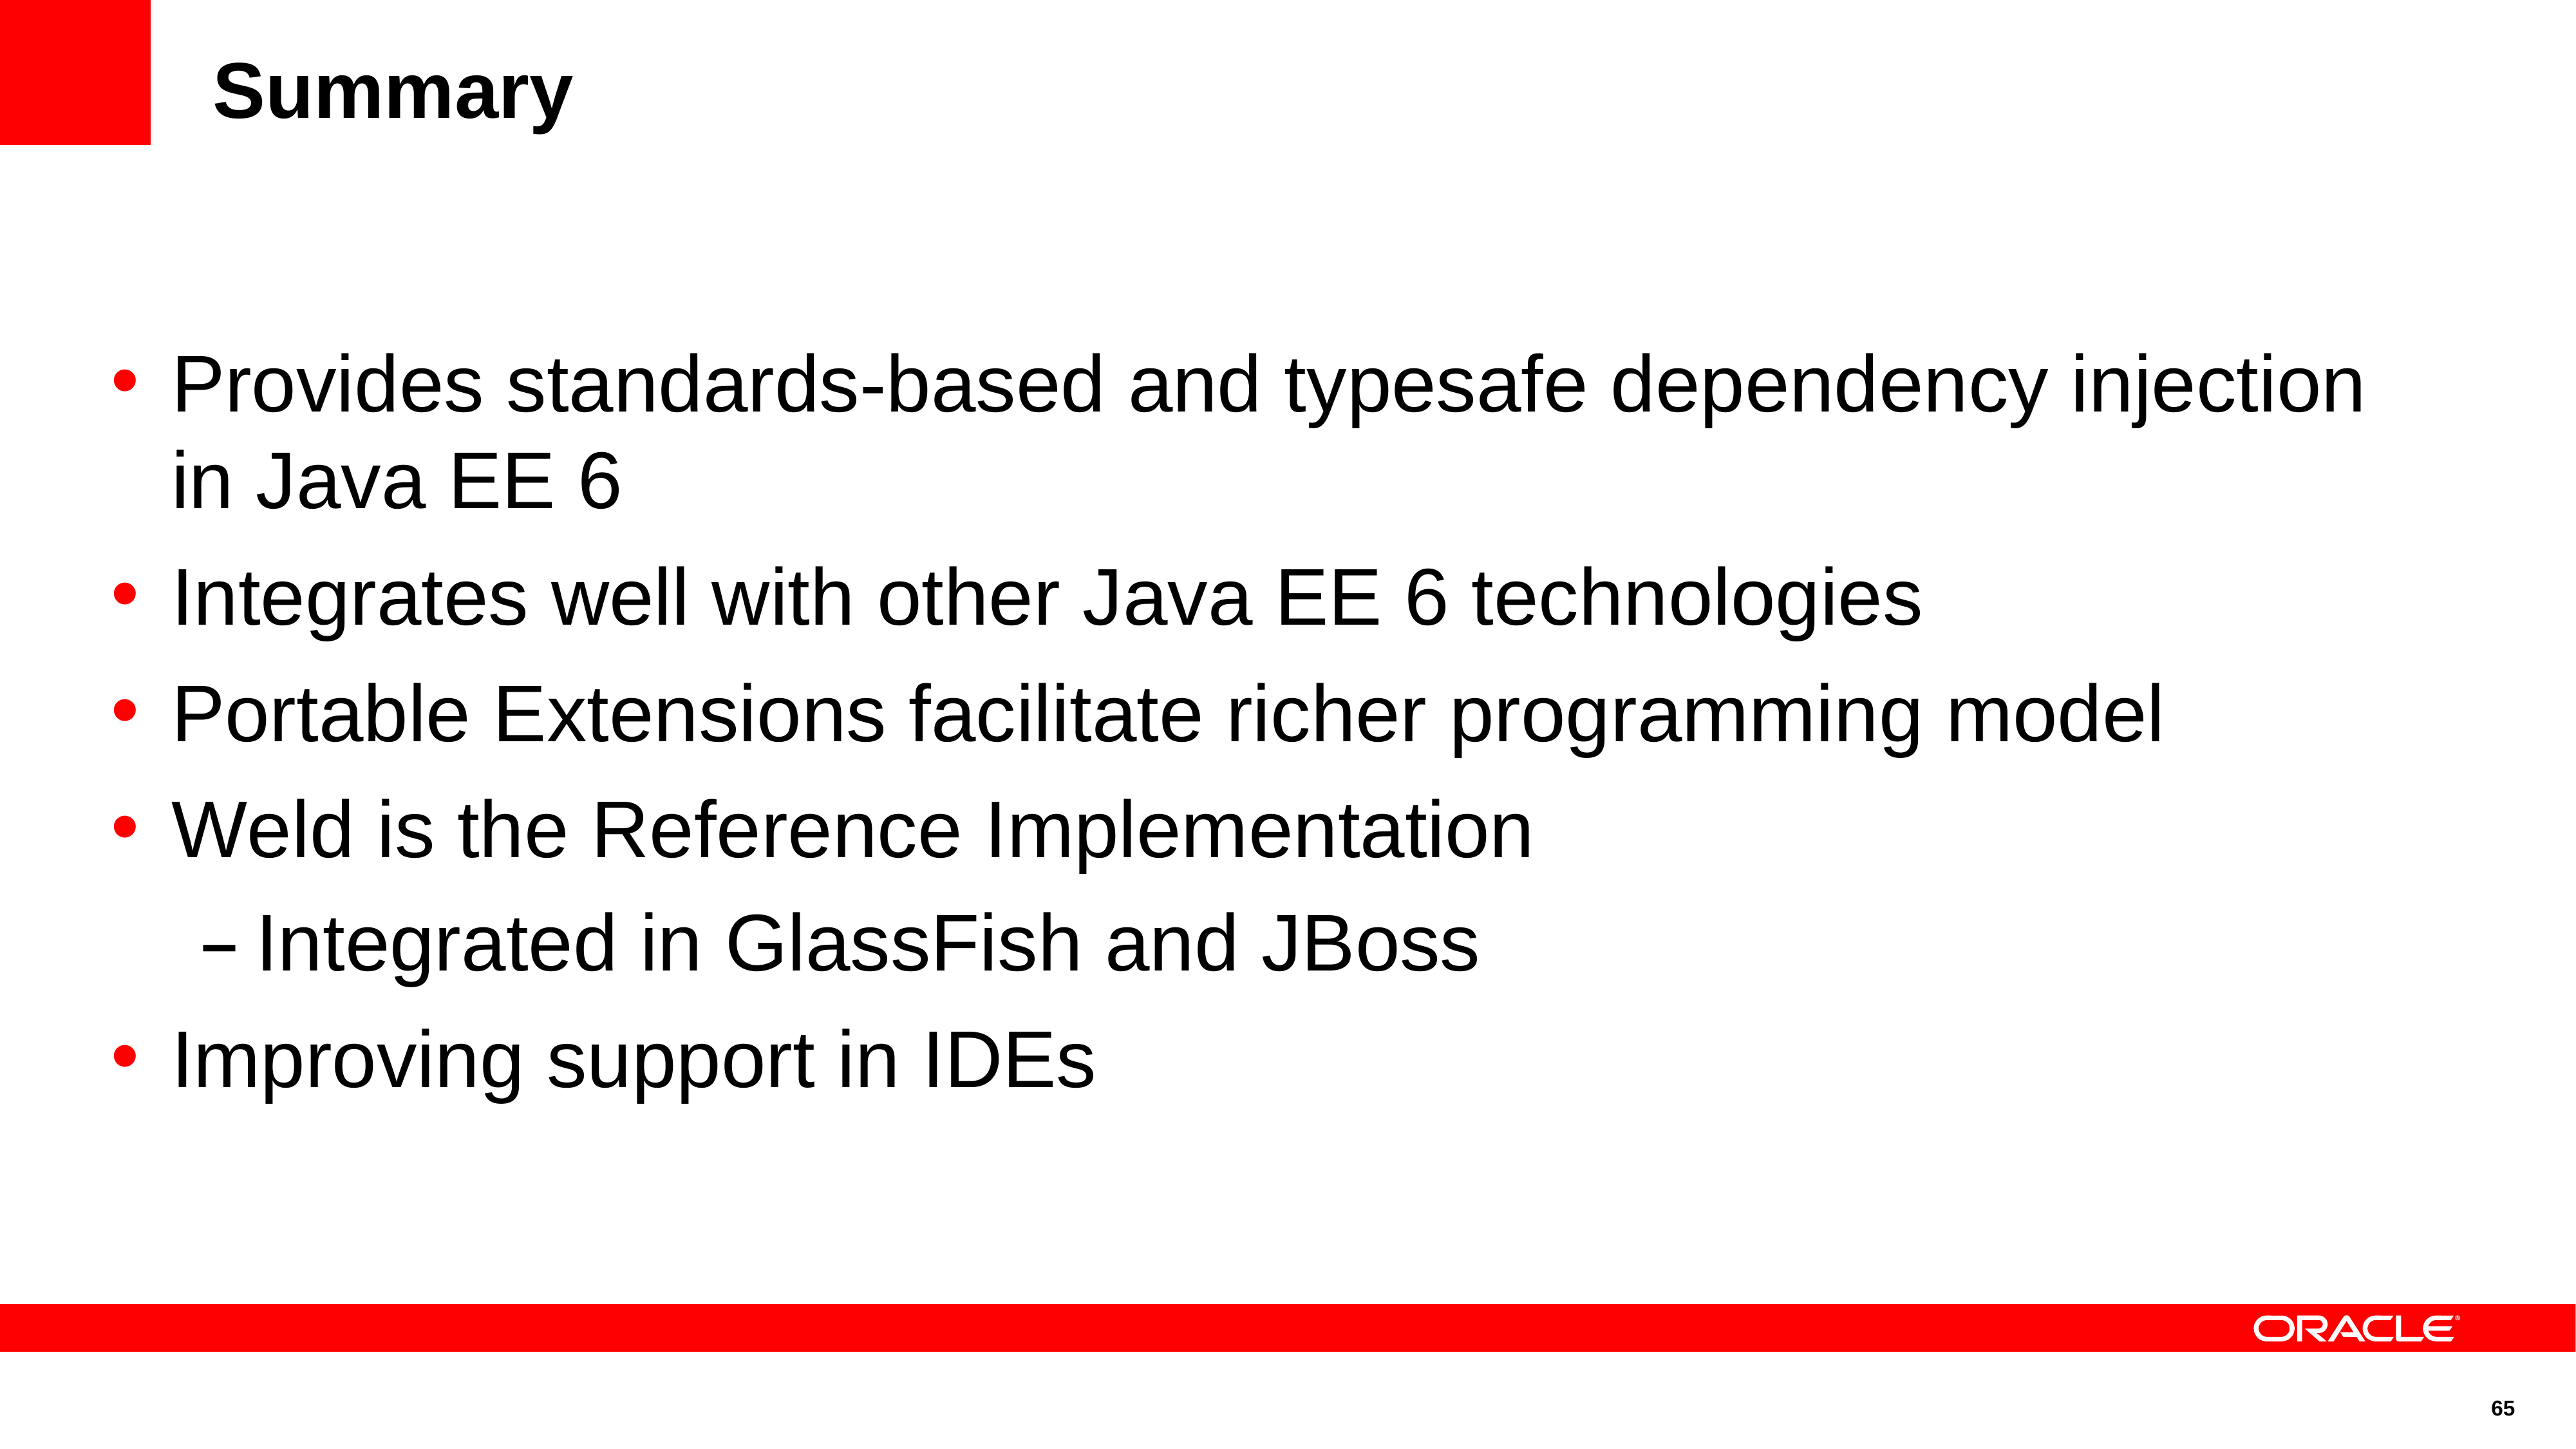

# Summary
Provides standards-based and typesafe dependency injection in Java EE 6
Integrates well with other Java EE 6 technologies
Portable Extensions facilitate richer programming model
Weld is the Reference Implementation
Integrated in GlassFish and JBoss
Improving support in IDEs